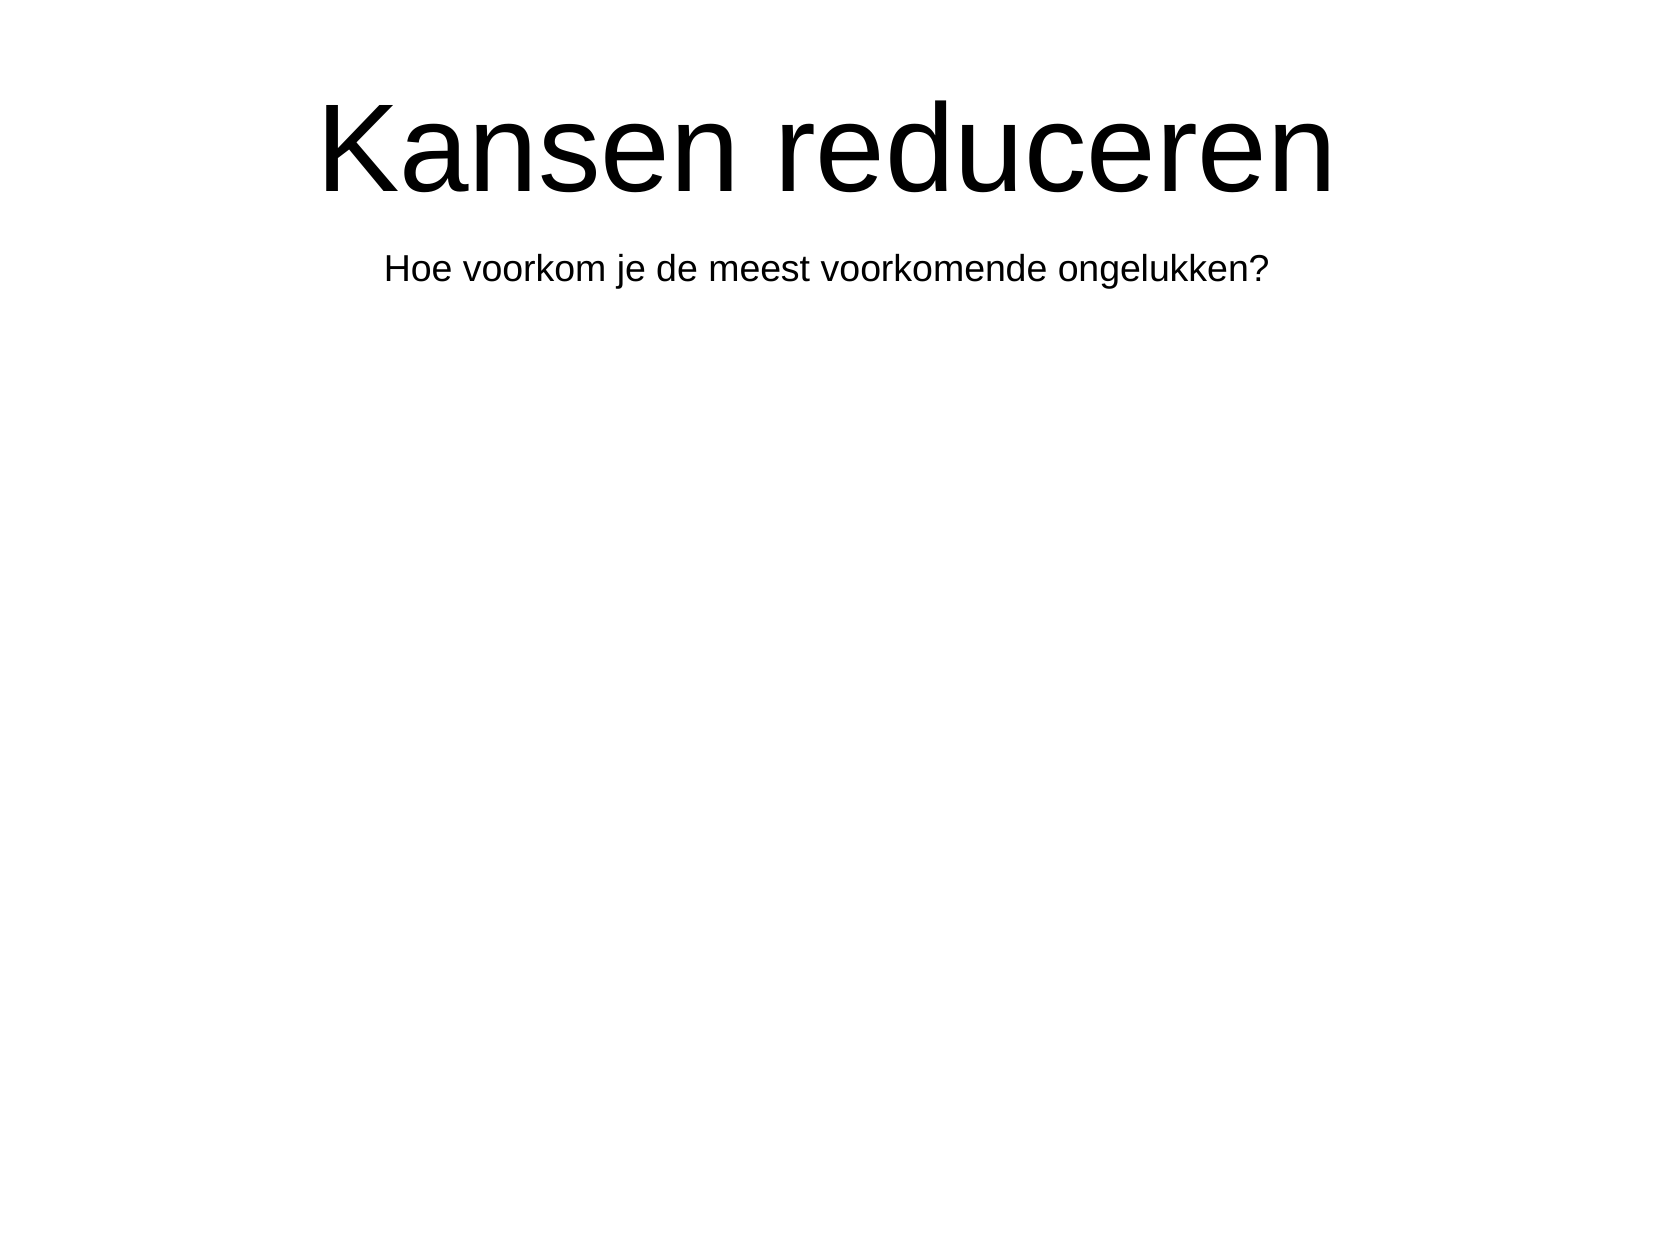

Kansen reduceren
Hoe voorkom je de meest voorkomende ongelukken?